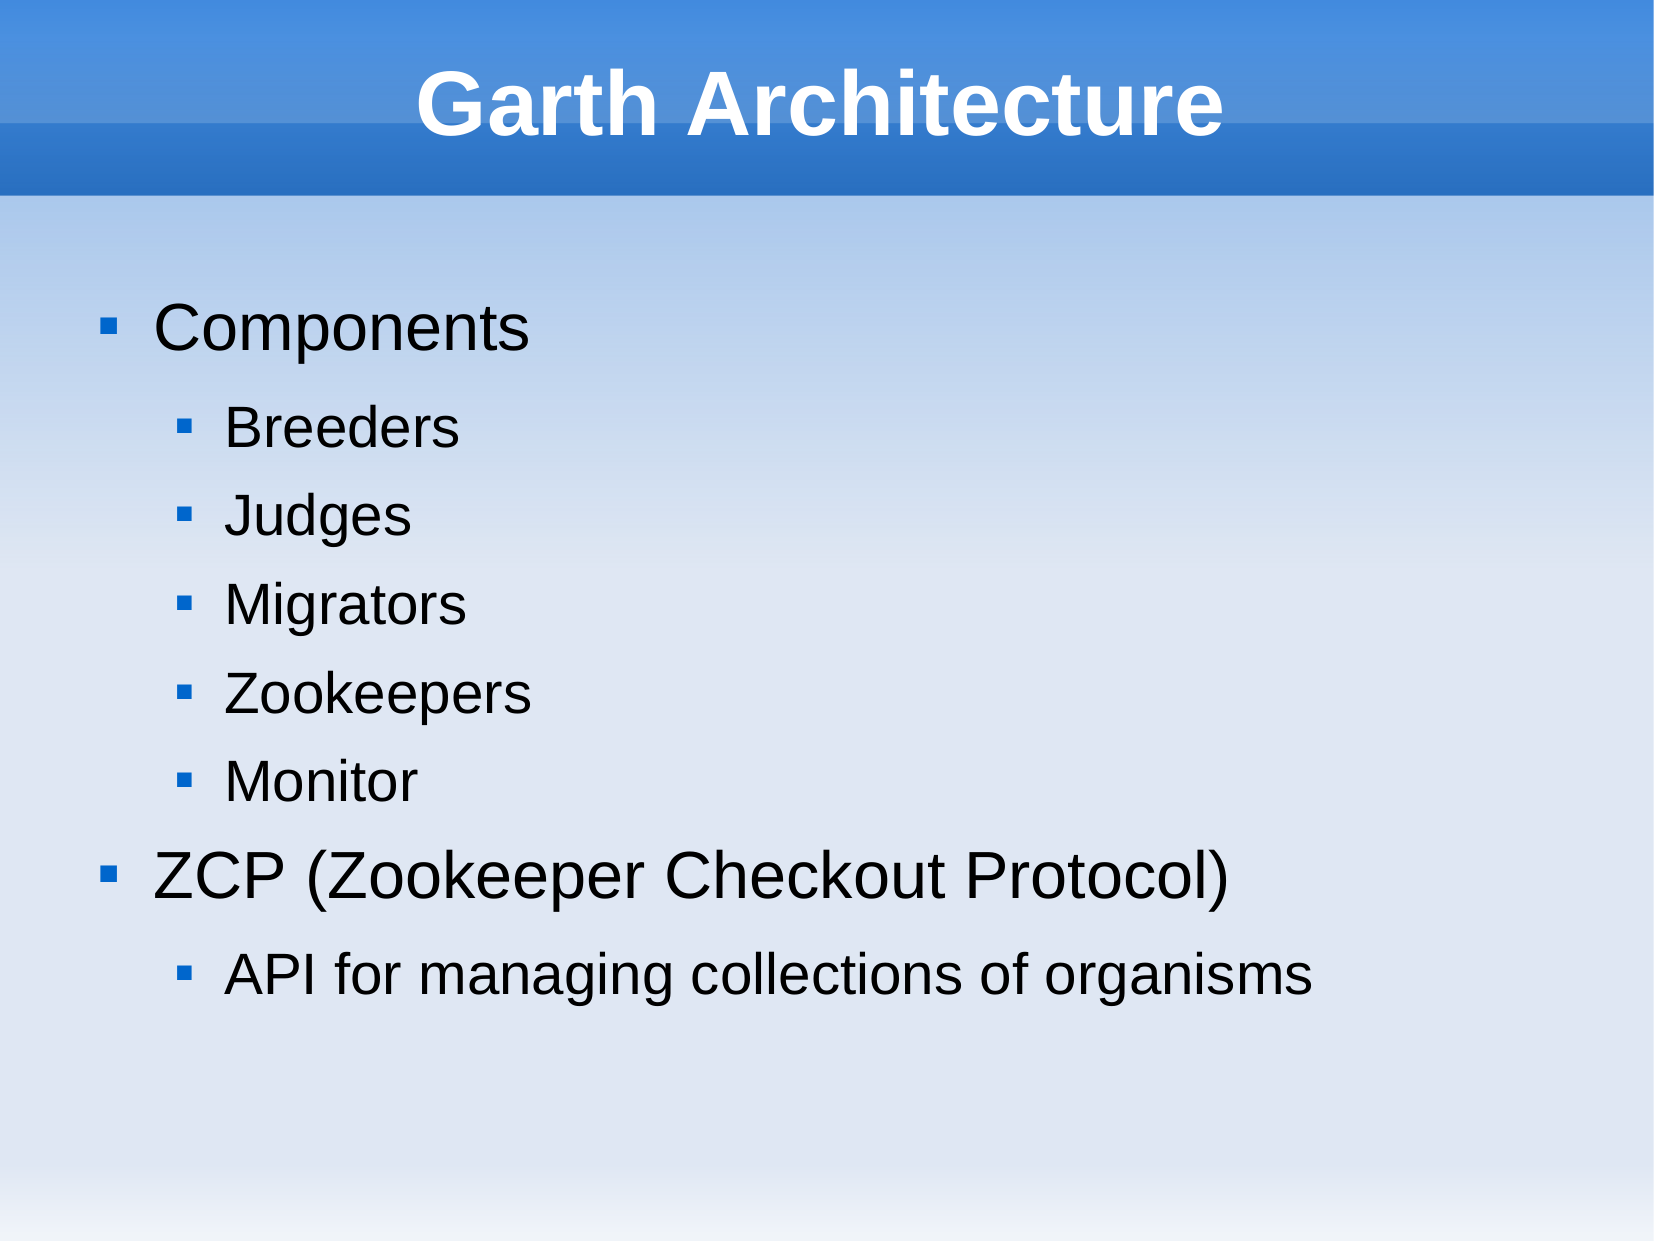

# Garth Architecture
Components
Breeders
Judges
Migrators
Zookeepers
Monitor
ZCP (Zookeeper Checkout Protocol)
API for managing collections of organisms